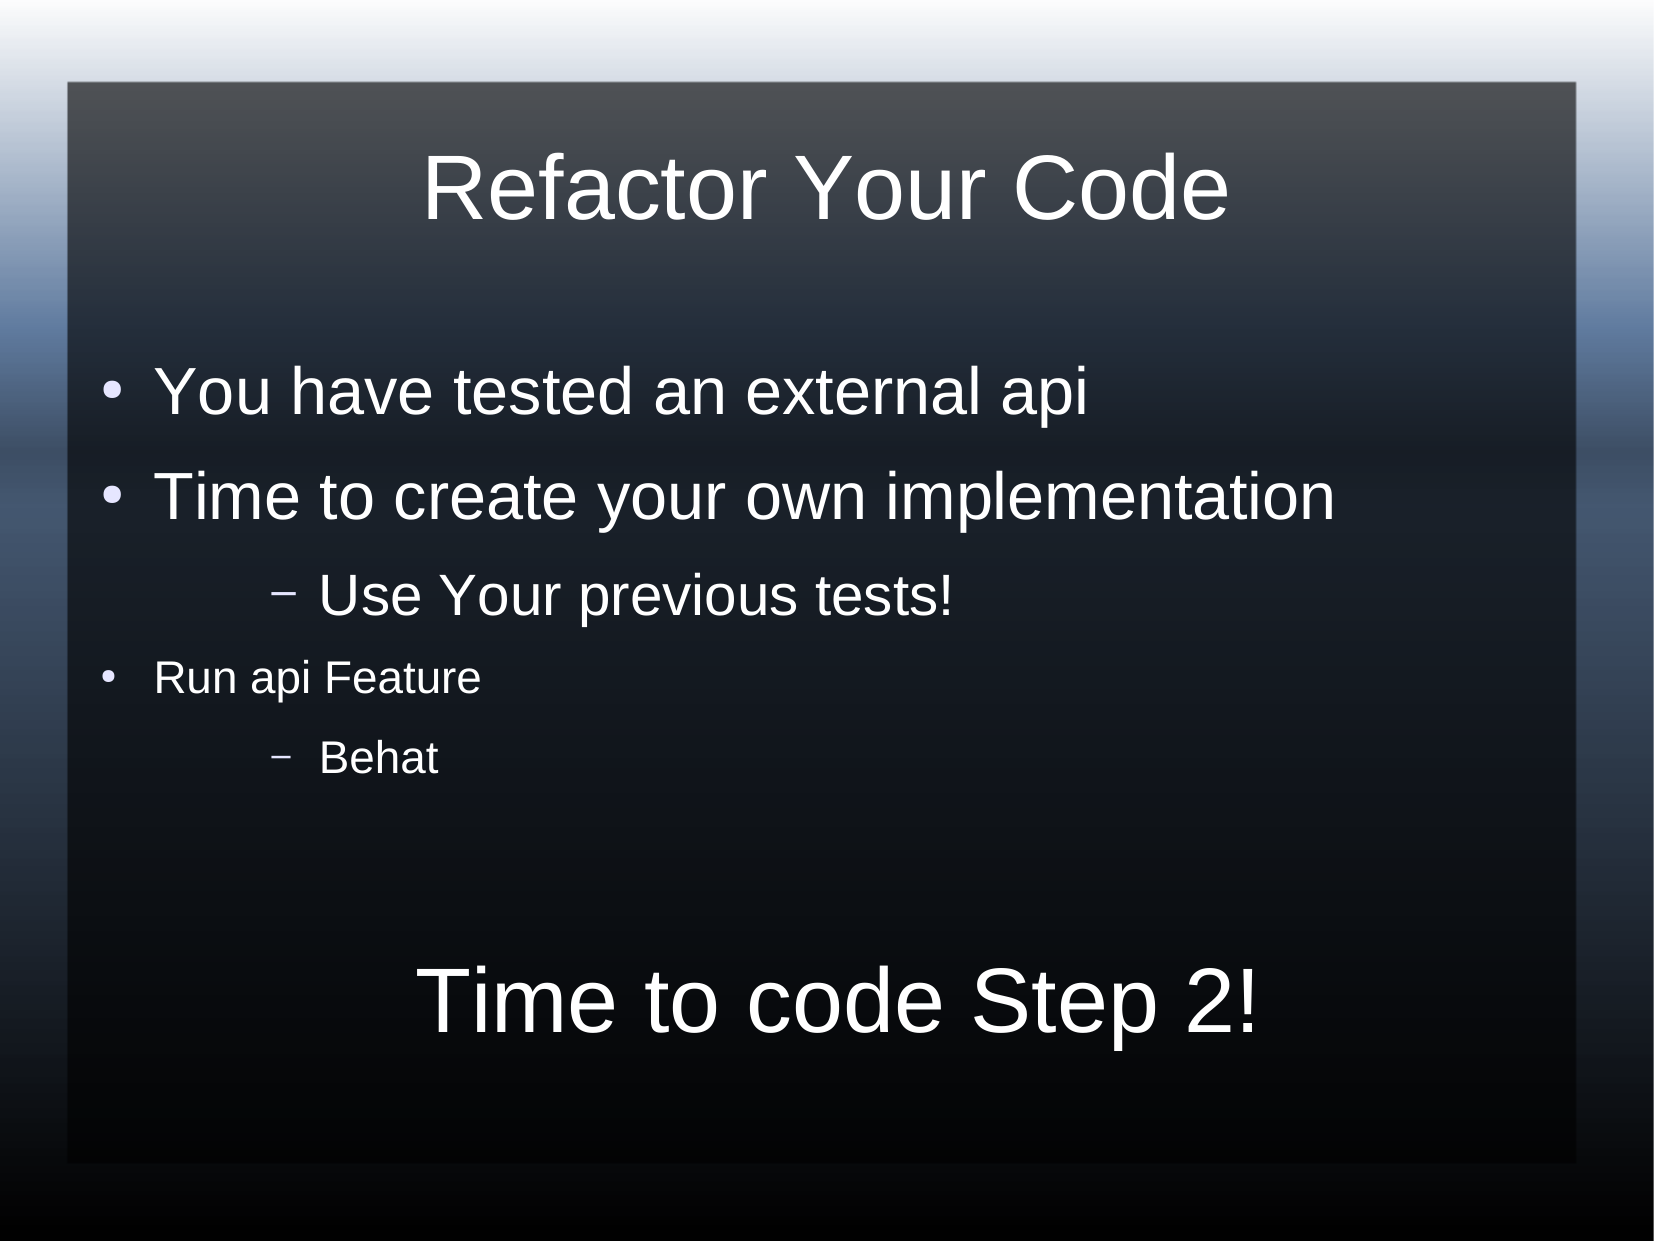

# Refactor Your Code
You have tested an external api
Time to create your own implementation
Use Your previous tests!
Run api Feature
Behat
Time to code Step 2!